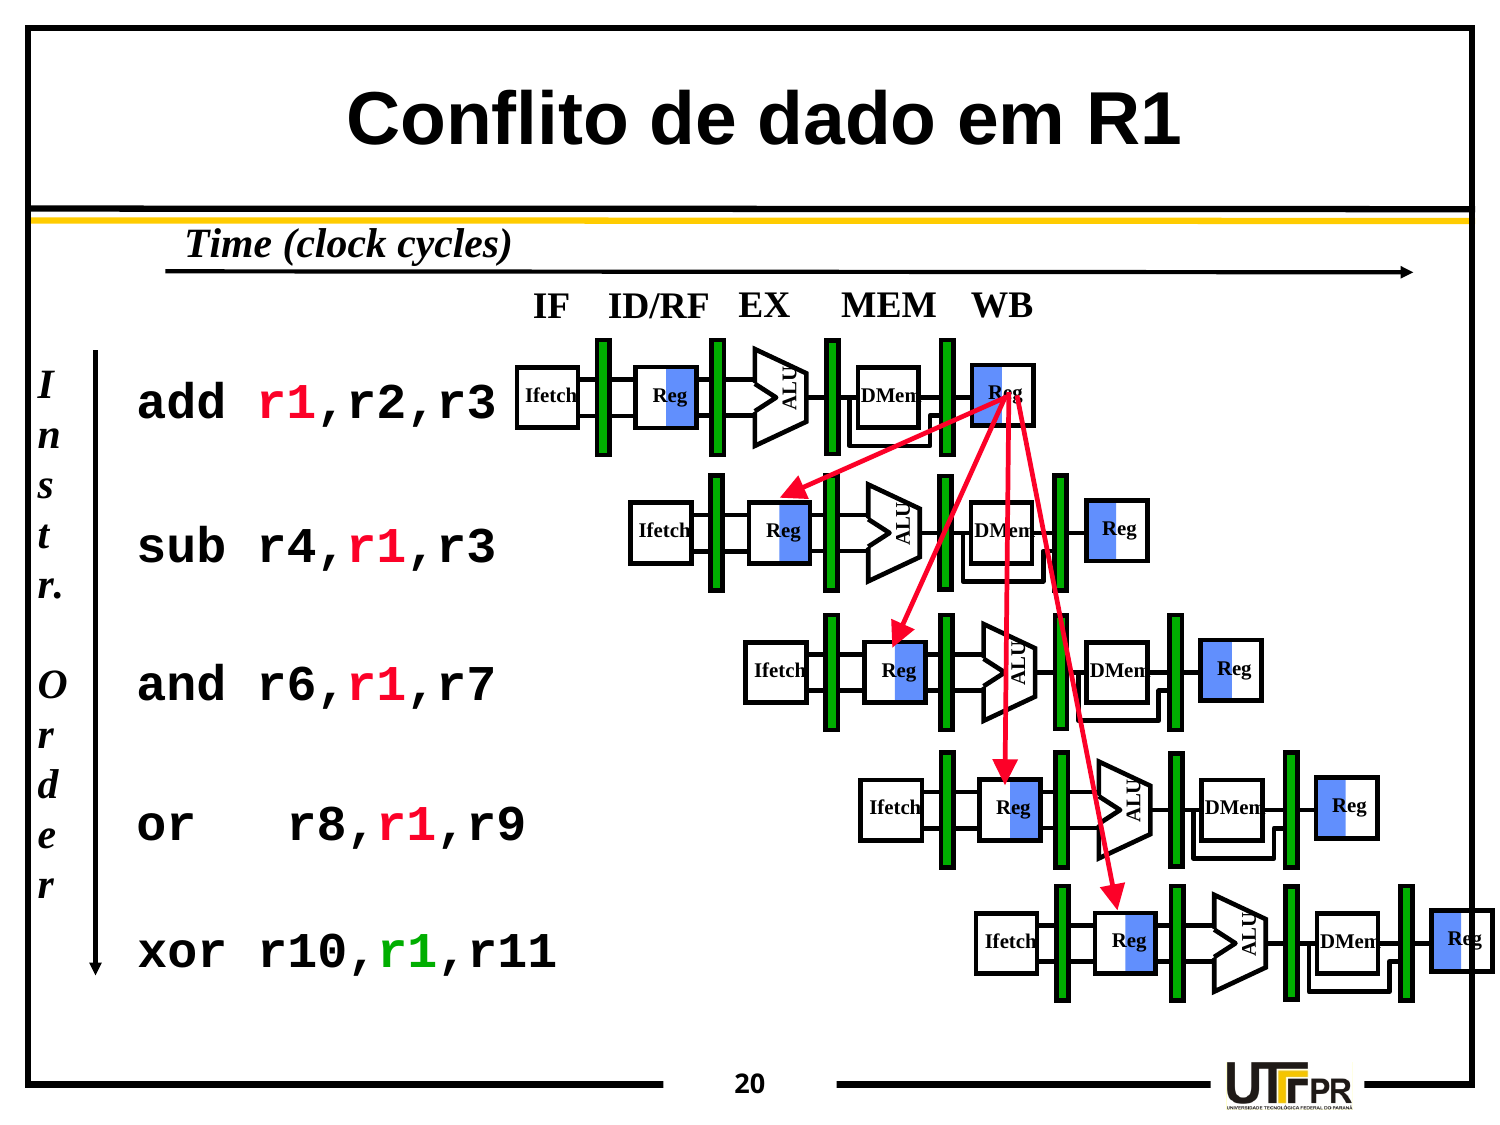

# Conflito de dado em R1
Time (clock cycles)
EX
WB
MEM
IF
ID/RF
I
n
s
t
r.
O
r
d
e
r
add r1,r2,r3
sub r4,r1,r3
and r6,r1,r7
or r8,r1,r9
xor r10,r1,r11
ALU
Reg
Reg
Ifetch
DMem
ALU
Reg
Reg
Ifetch
DMem
ALU
Reg
Reg
Ifetch
DMem
ALU
Reg
Reg
Ifetch
DMem
ALU
Reg
Reg
Ifetch
DMem